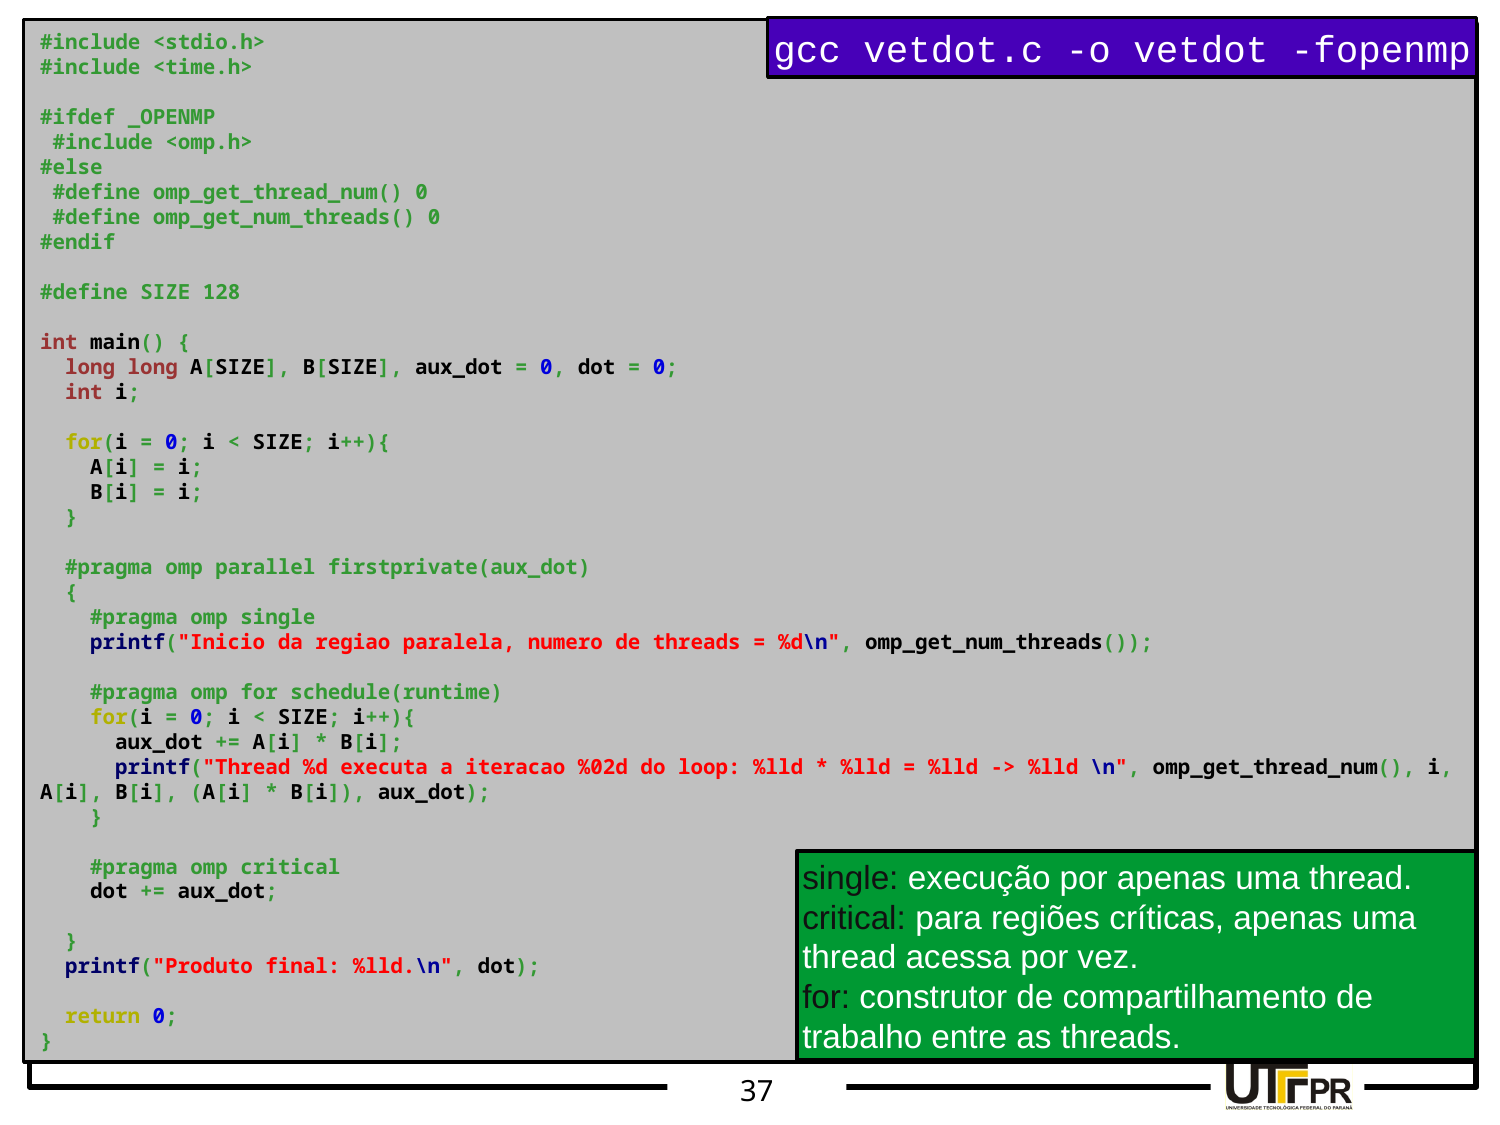

gcc vetdot.c -o vetdot -fopenmp
#include <stdio.h>
#include <time.h>
#ifdef _OPENMP
 #include <omp.h>
#else
 #define omp_get_thread_num() 0
 #define omp_get_num_threads() 0
#endif
#define SIZE 128
int main() {
 long long A[SIZE], B[SIZE], aux_dot = 0, dot = 0;
 int i;
 for(i = 0; i < SIZE; i++){
 A[i] = i;
 B[i] = i;
 }
 #pragma omp parallel firstprivate(aux_dot)
 {
 #pragma omp single
 printf("Inicio da regiao paralela, numero de threads = %d\n", omp_get_num_threads());
 #pragma omp for schedule(runtime)
 for(i = 0; i < SIZE; i++){
 aux_dot += A[i] * B[i];
 printf("Thread %d executa a iteracao %02d do loop: %lld * %lld = %lld -> %lld \n", omp_get_thread_num(), i, A[i], B[i], (A[i] * B[i]), aux_dot);
 }
 #pragma omp critical
 dot += aux_dot;
 }
 printf("Produto final: %lld.\n", dot);
 return 0;
}
# OpenMP
single: execução por apenas uma thread.
critical: para regiões críticas, apenas uma thread acessa por vez.
for: construtor de compartilhamento de trabalho entre as threads.